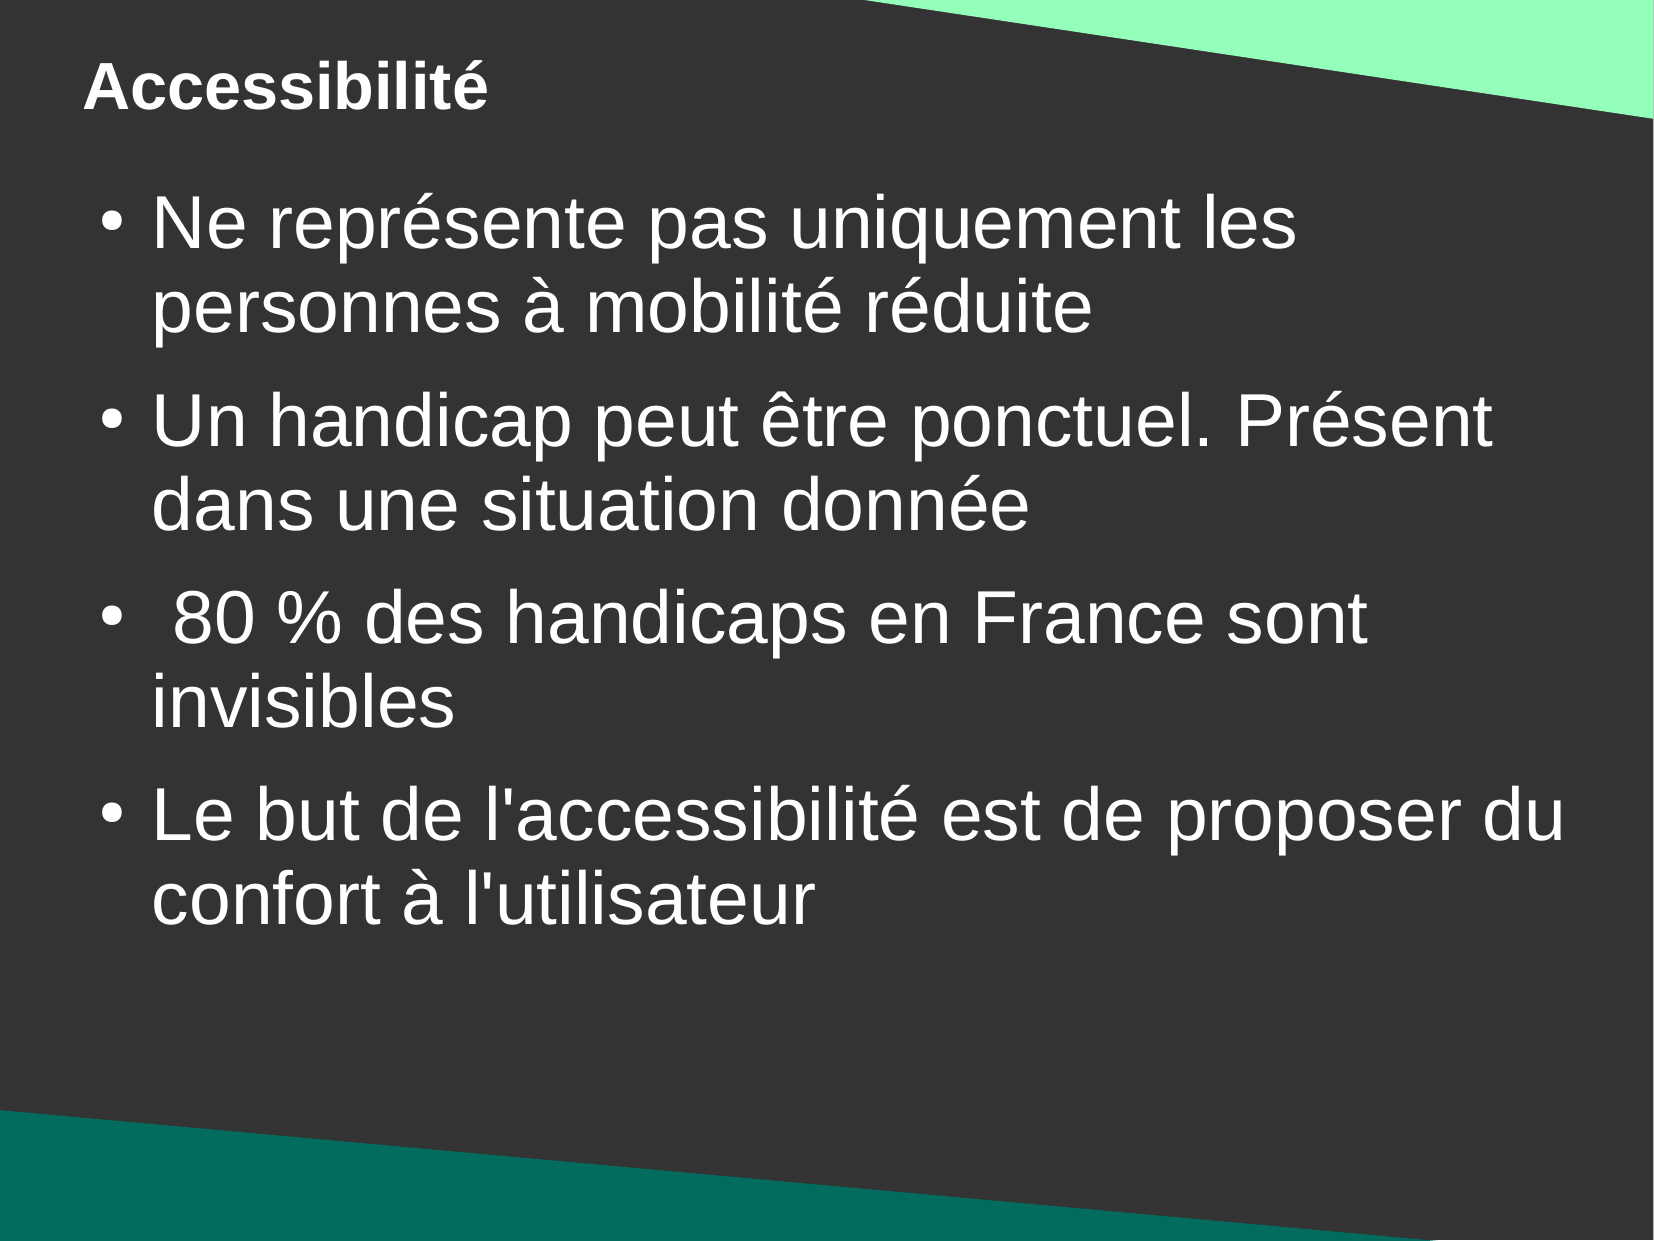

# Accessibilité
Ne représente pas uniquement les personnes à mobilité réduite
Un handicap peut être ponctuel. Présent dans une situation donnée
 80 % des handicaps en France sont invisibles
Le but de l'accessibilité est de proposer du confort à l'utilisateur